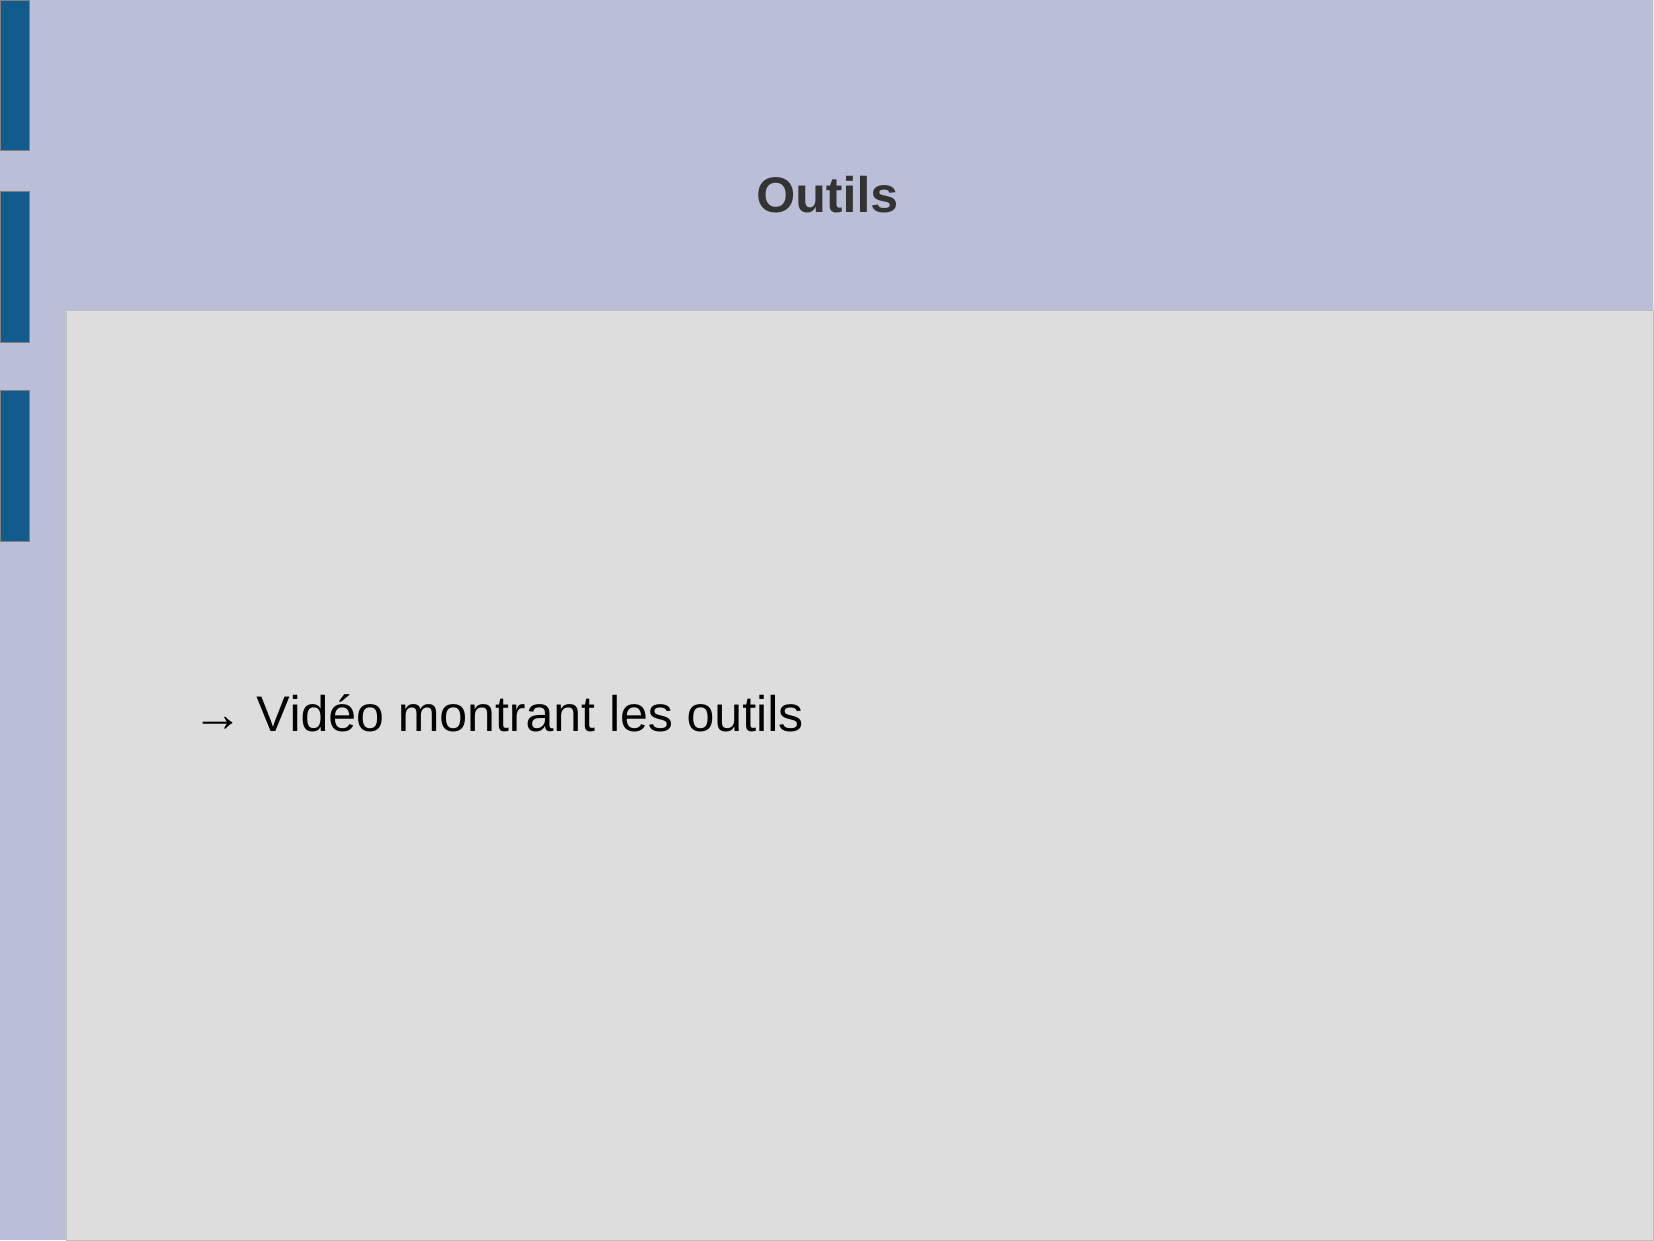

# Outils
→ Vidéo montrant les outils